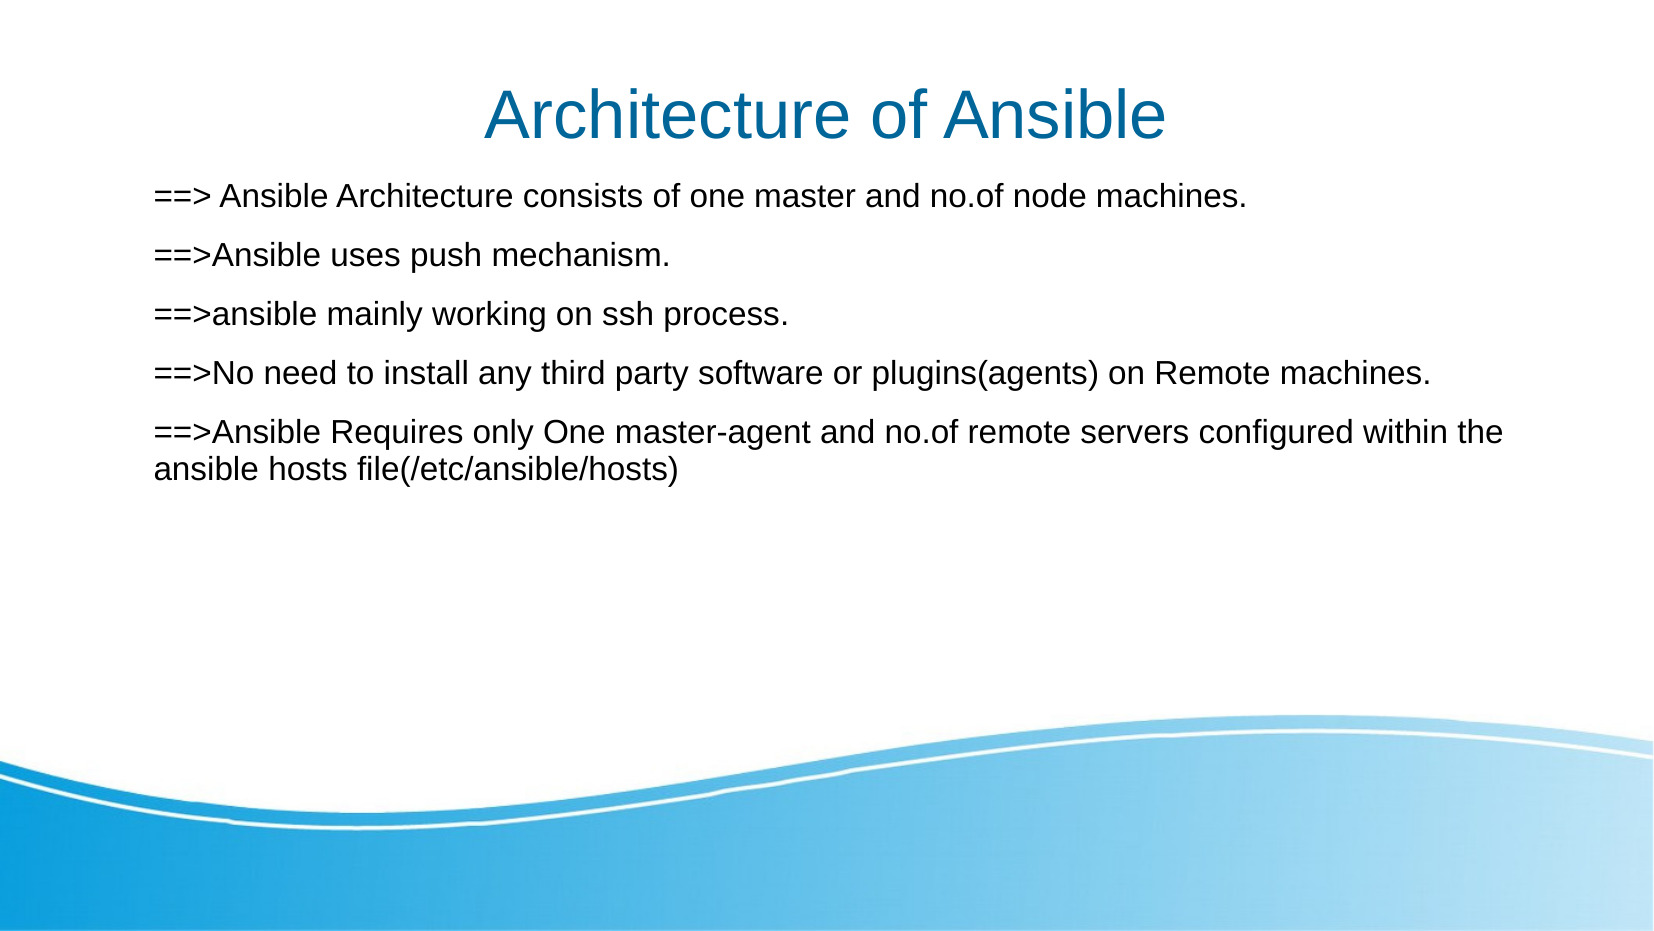

# Architecture of Ansible
==> Ansible Architecture consists of one master and no.of node machines.
==>Ansible uses push mechanism.
==>ansible mainly working on ssh process.
==>No need to install any third party software or plugins(agents) on Remote machines.
==>Ansible Requires only One master-agent and no.of remote servers configured within the ansible hosts file(/etc/ansible/hosts)